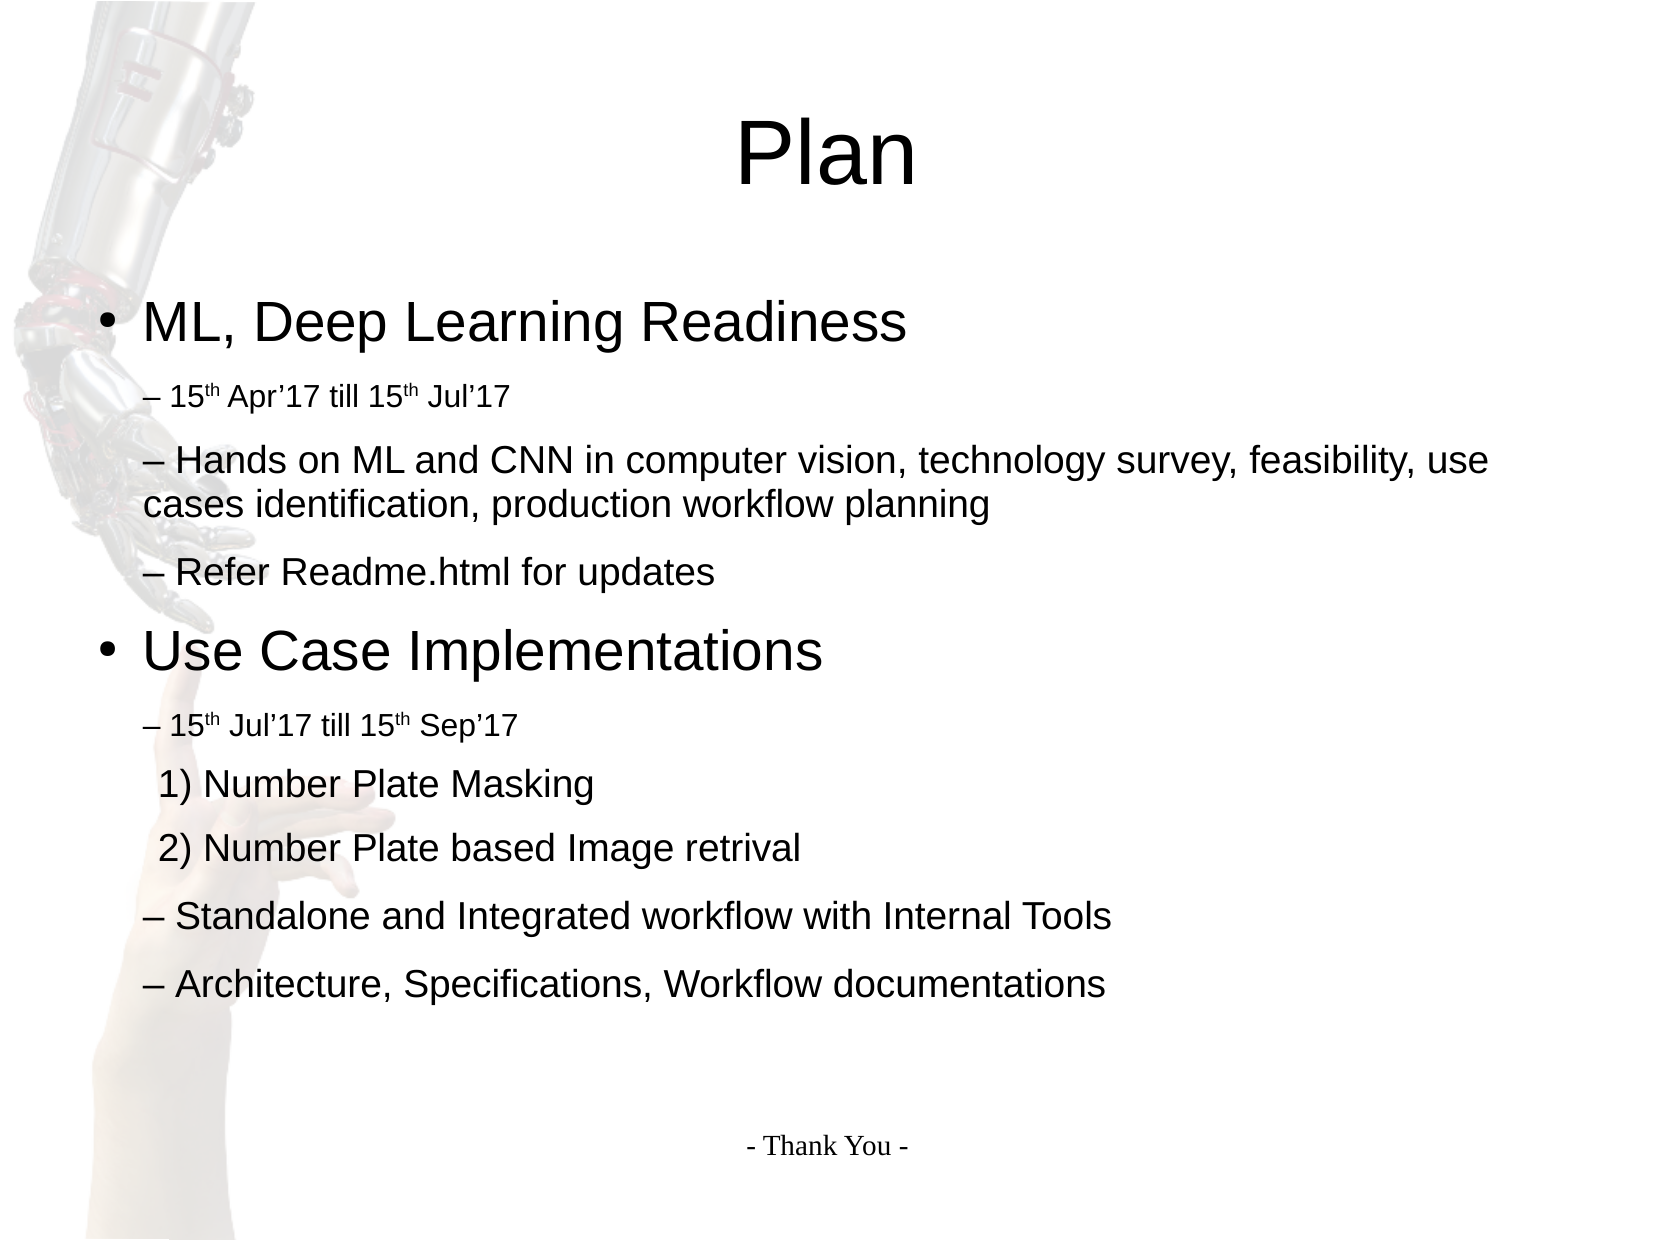

# Plan
ML, Deep Learning Readiness
– 15th Apr’17 till 15th Jul’17
– Hands on ML and CNN in computer vision, technology survey, feasibility, use cases identification, production workflow planning
– Refer Readme.html for updates
Use Case Implementations
– 15th Jul’17 till 15th Sep’17
Number Plate Masking
Number Plate based Image retrival
– Standalone and Integrated workflow with Internal Tools
– Architecture, Specifications, Workflow documentations
- Thank You -